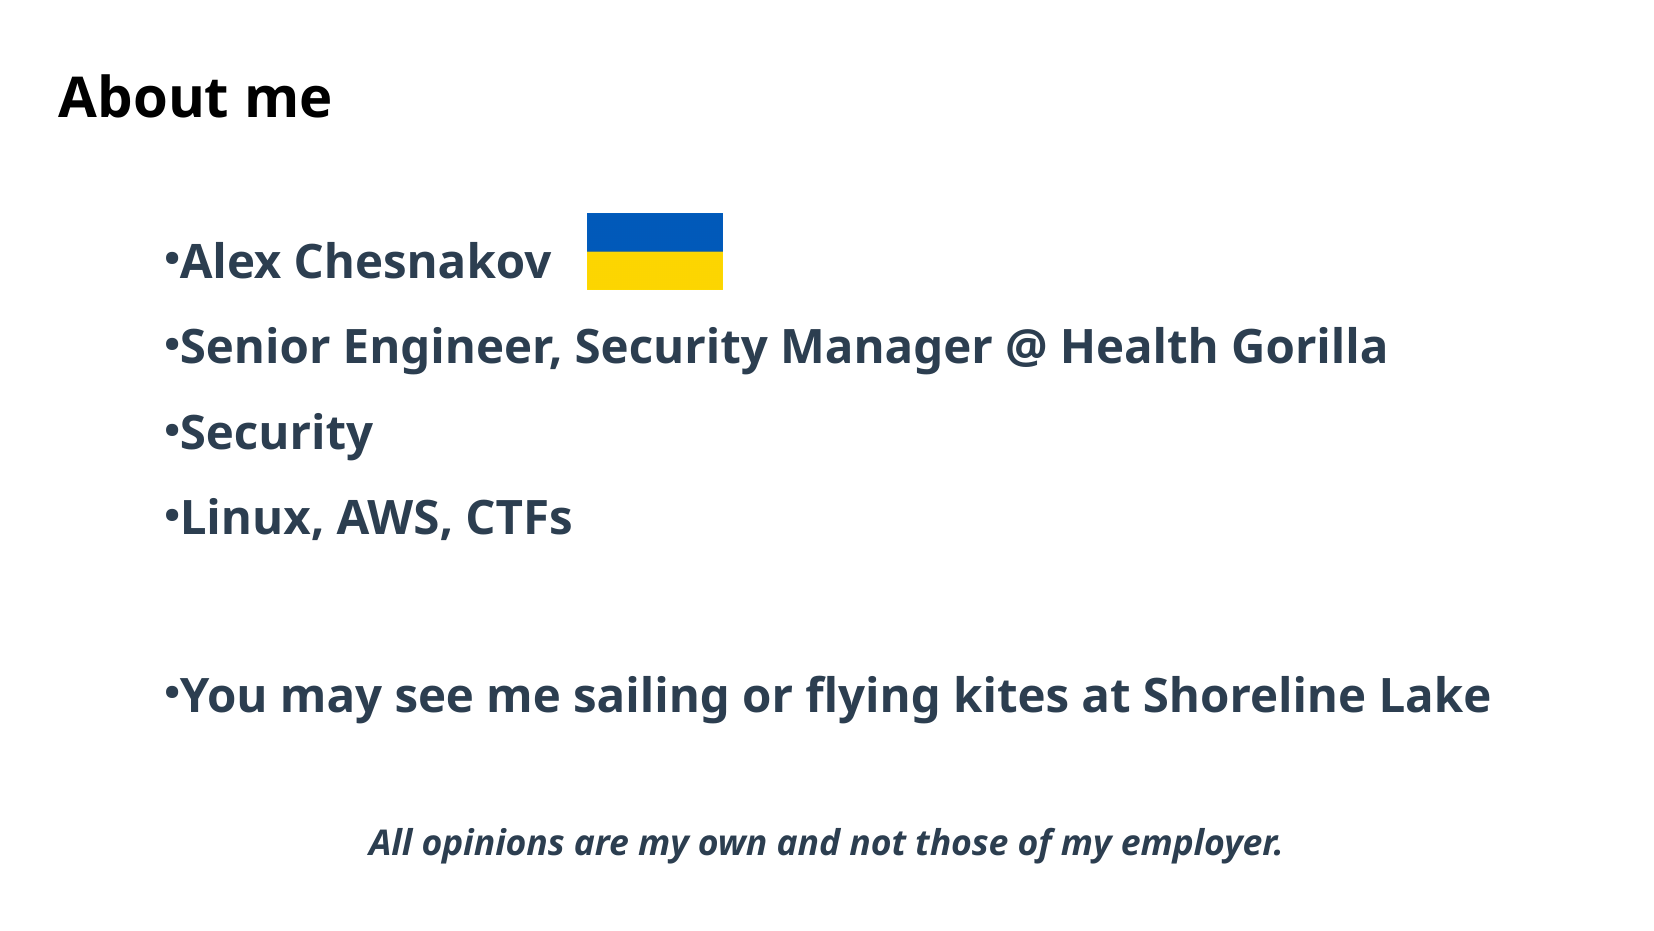

# About me
Alex Chesnakov
Senior Engineer, Security Manager @ Health Gorilla
Security
Linux, AWS, CTFs
You may see me sailing or flying kites at Shoreline Lake
All opinions are my own and not those of my employer.